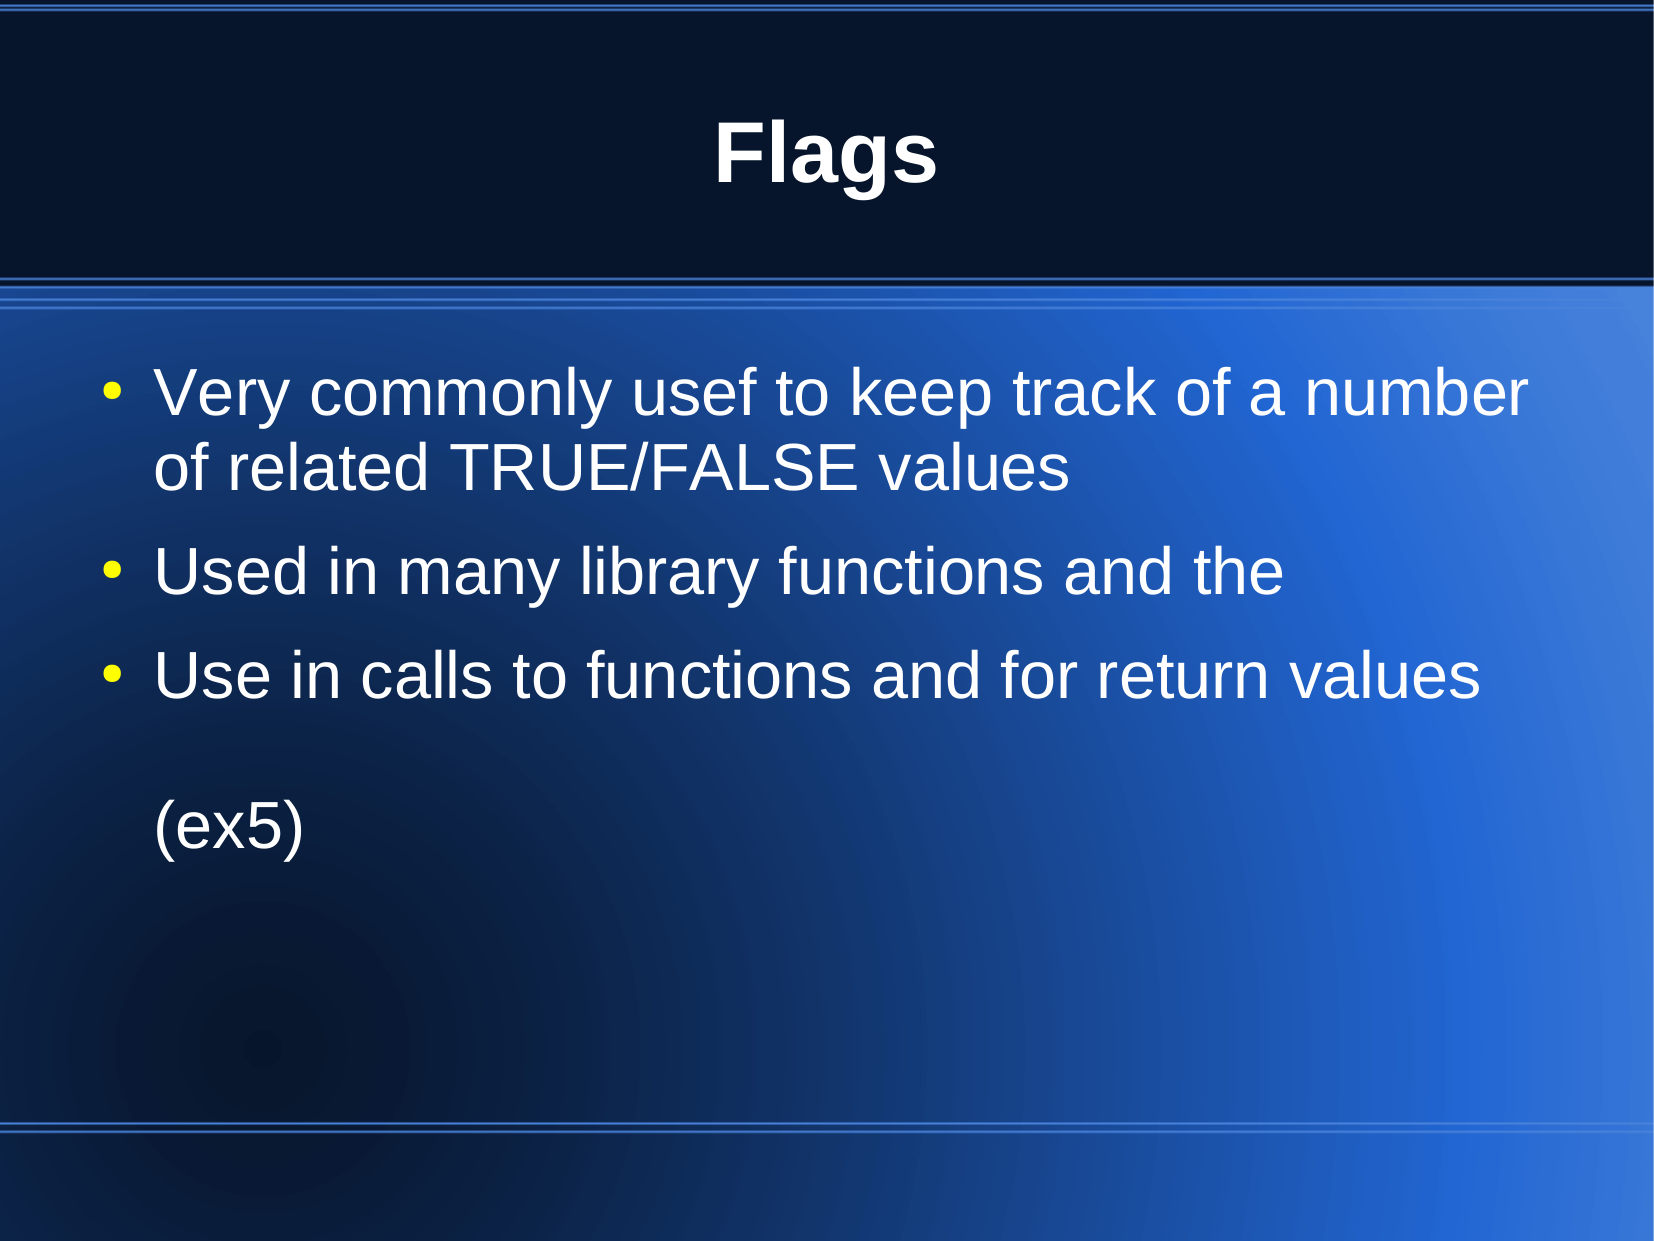

# Flags
Very commonly usef to keep track of a number of related TRUE/FALSE values
Used in many library functions and the
Use in calls to functions and for return values
(ex5)